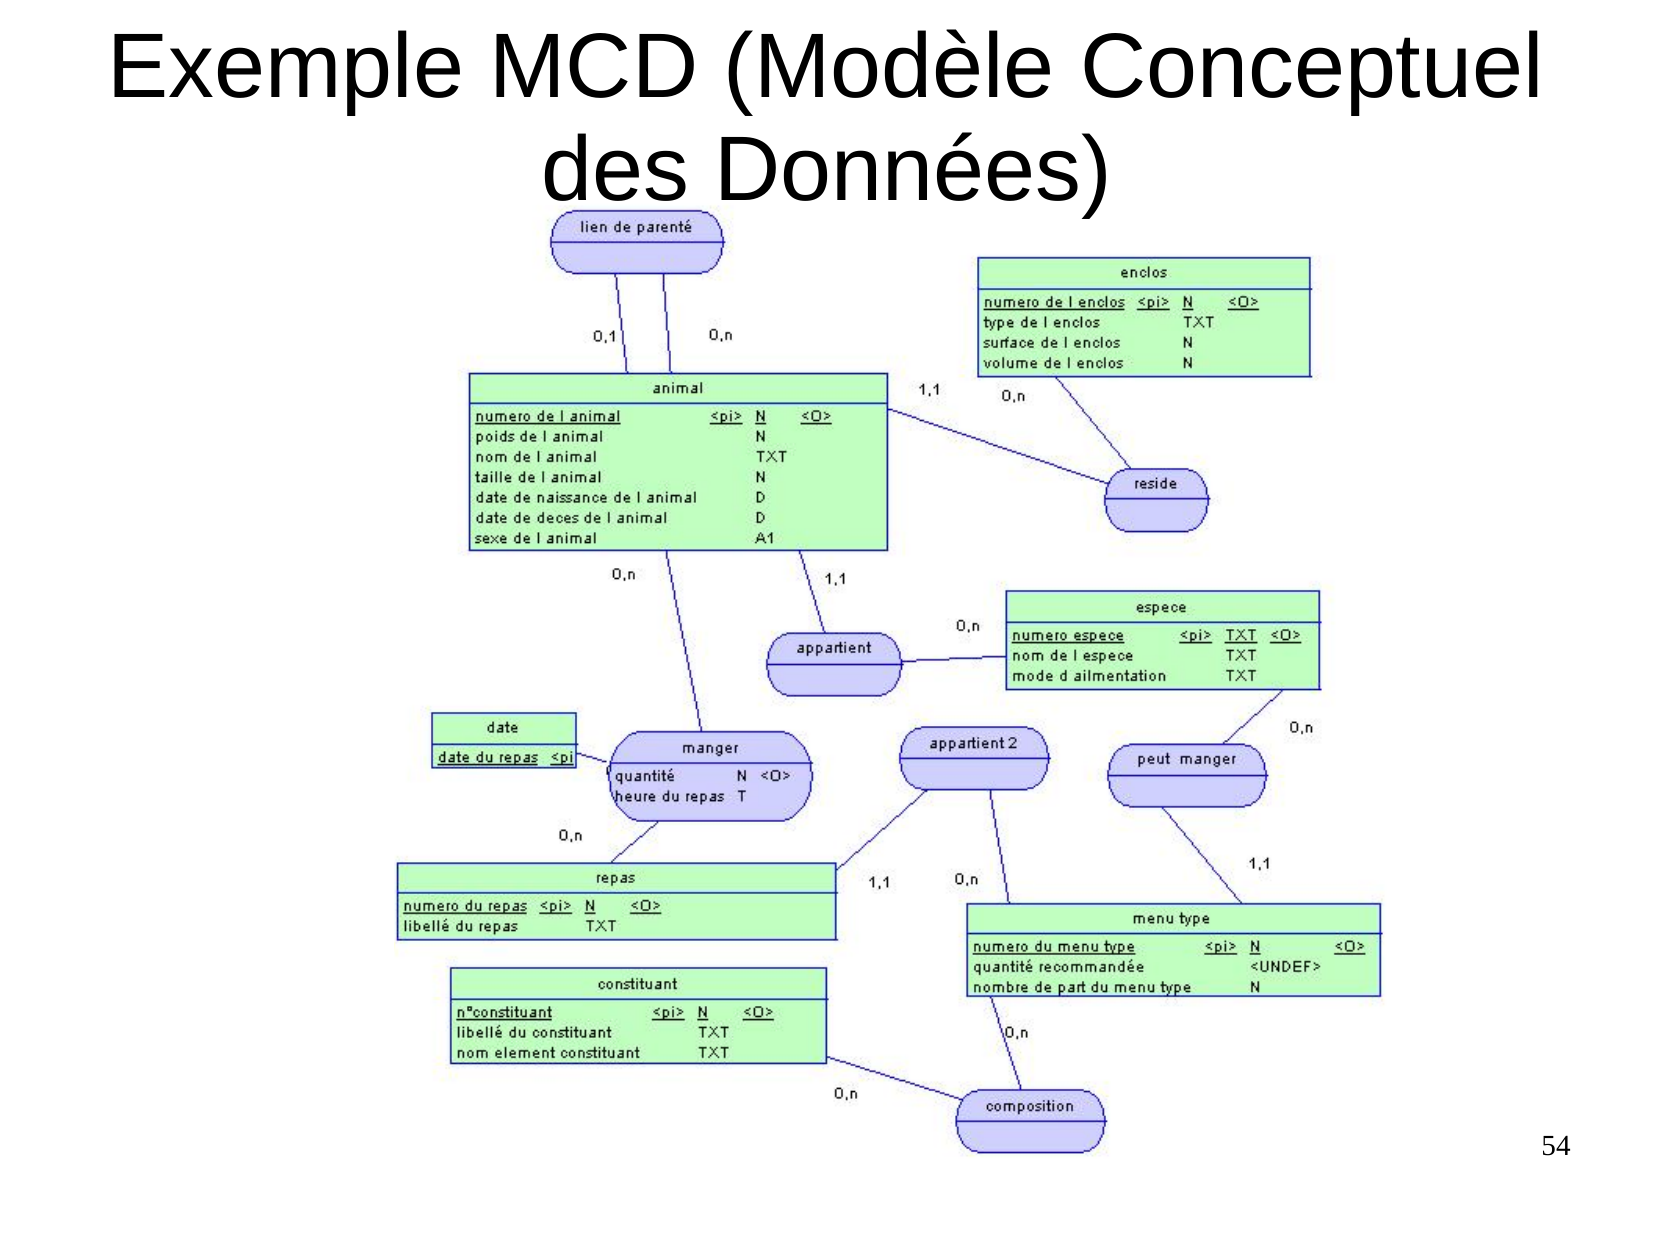

# Exemple MCD (Modèle Conceptuel des Données)
Bases de données et SQL - 2017
54